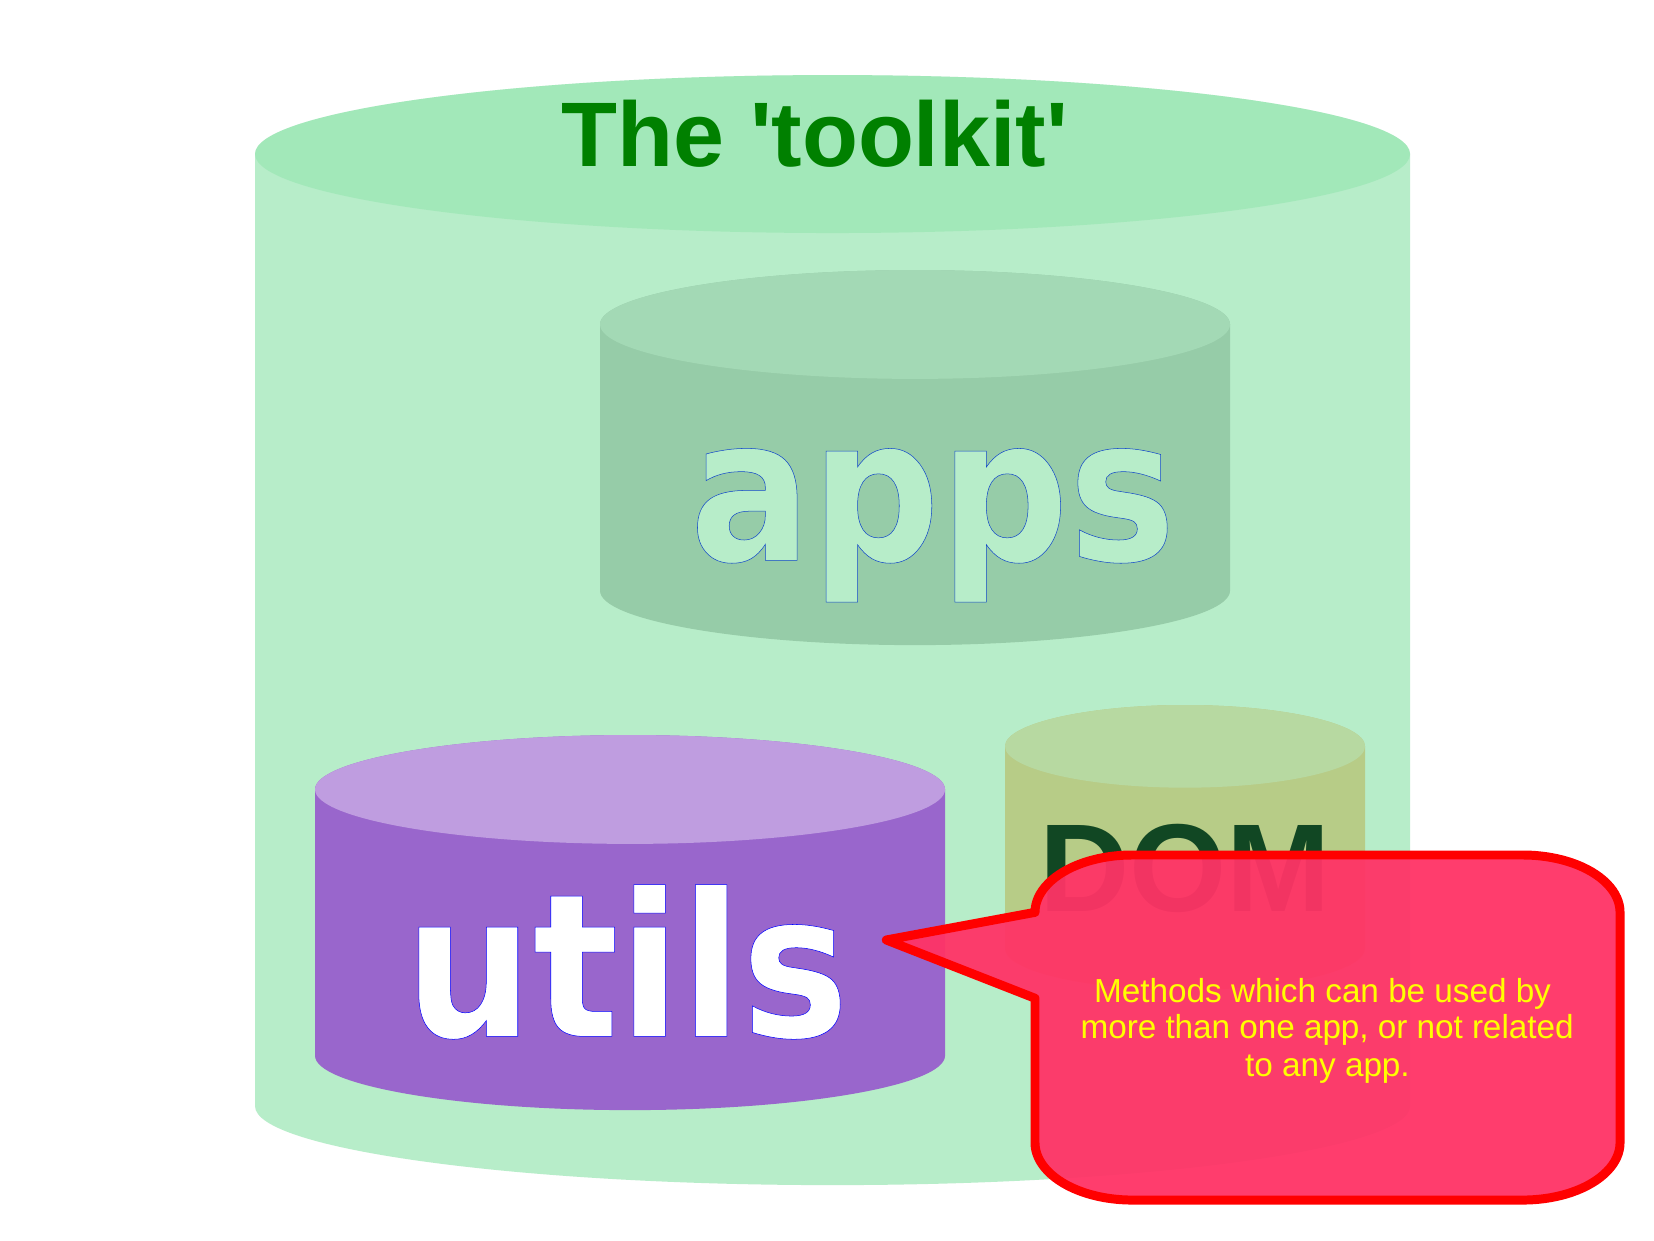

# The 'toolkit'
apps
DOM
utils
Methods which can be used by
more than one app, or not related
to any app.